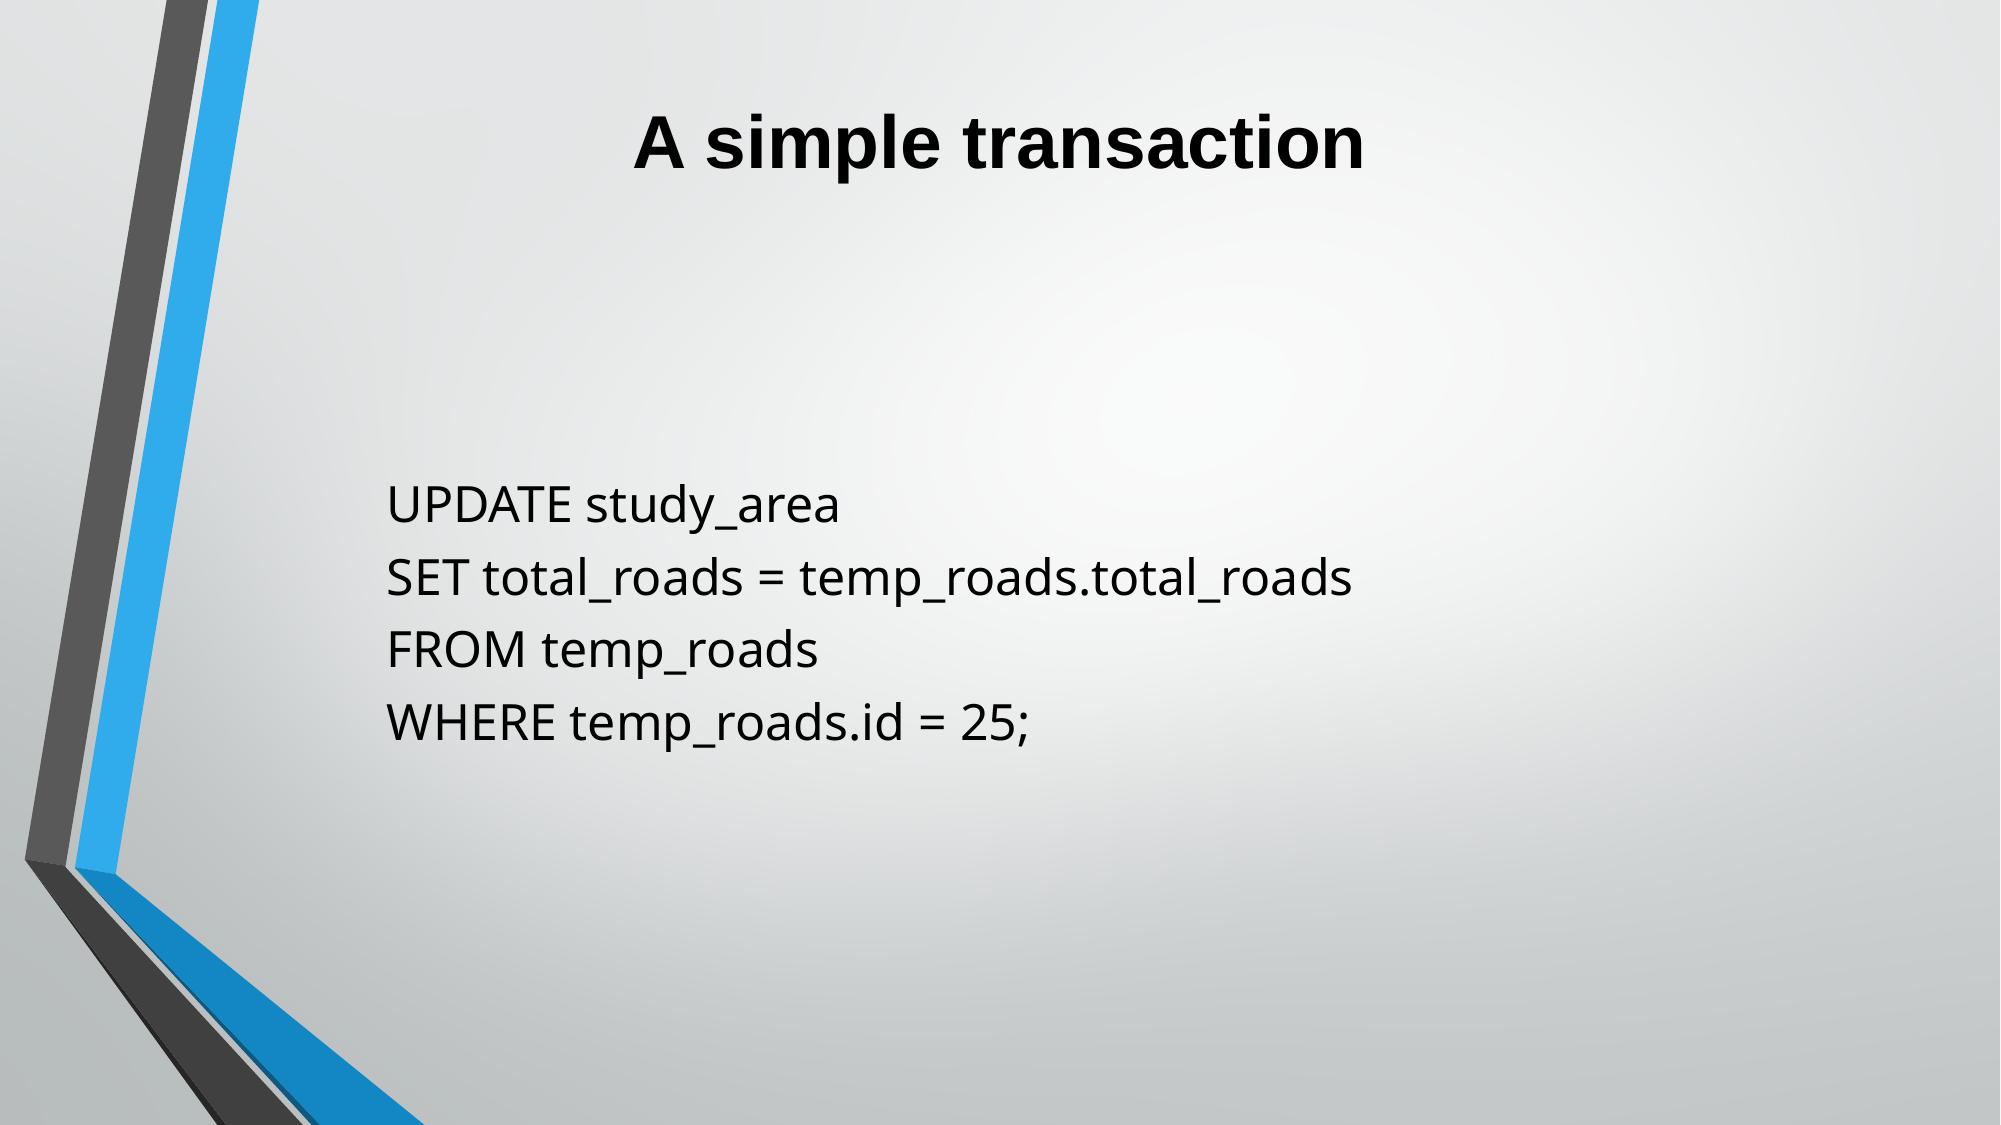

# A simple transaction
UPDATE study_area
SET total_roads = temp_roads.total_roads
FROM temp_roads
WHERE temp_roads.id = 25;